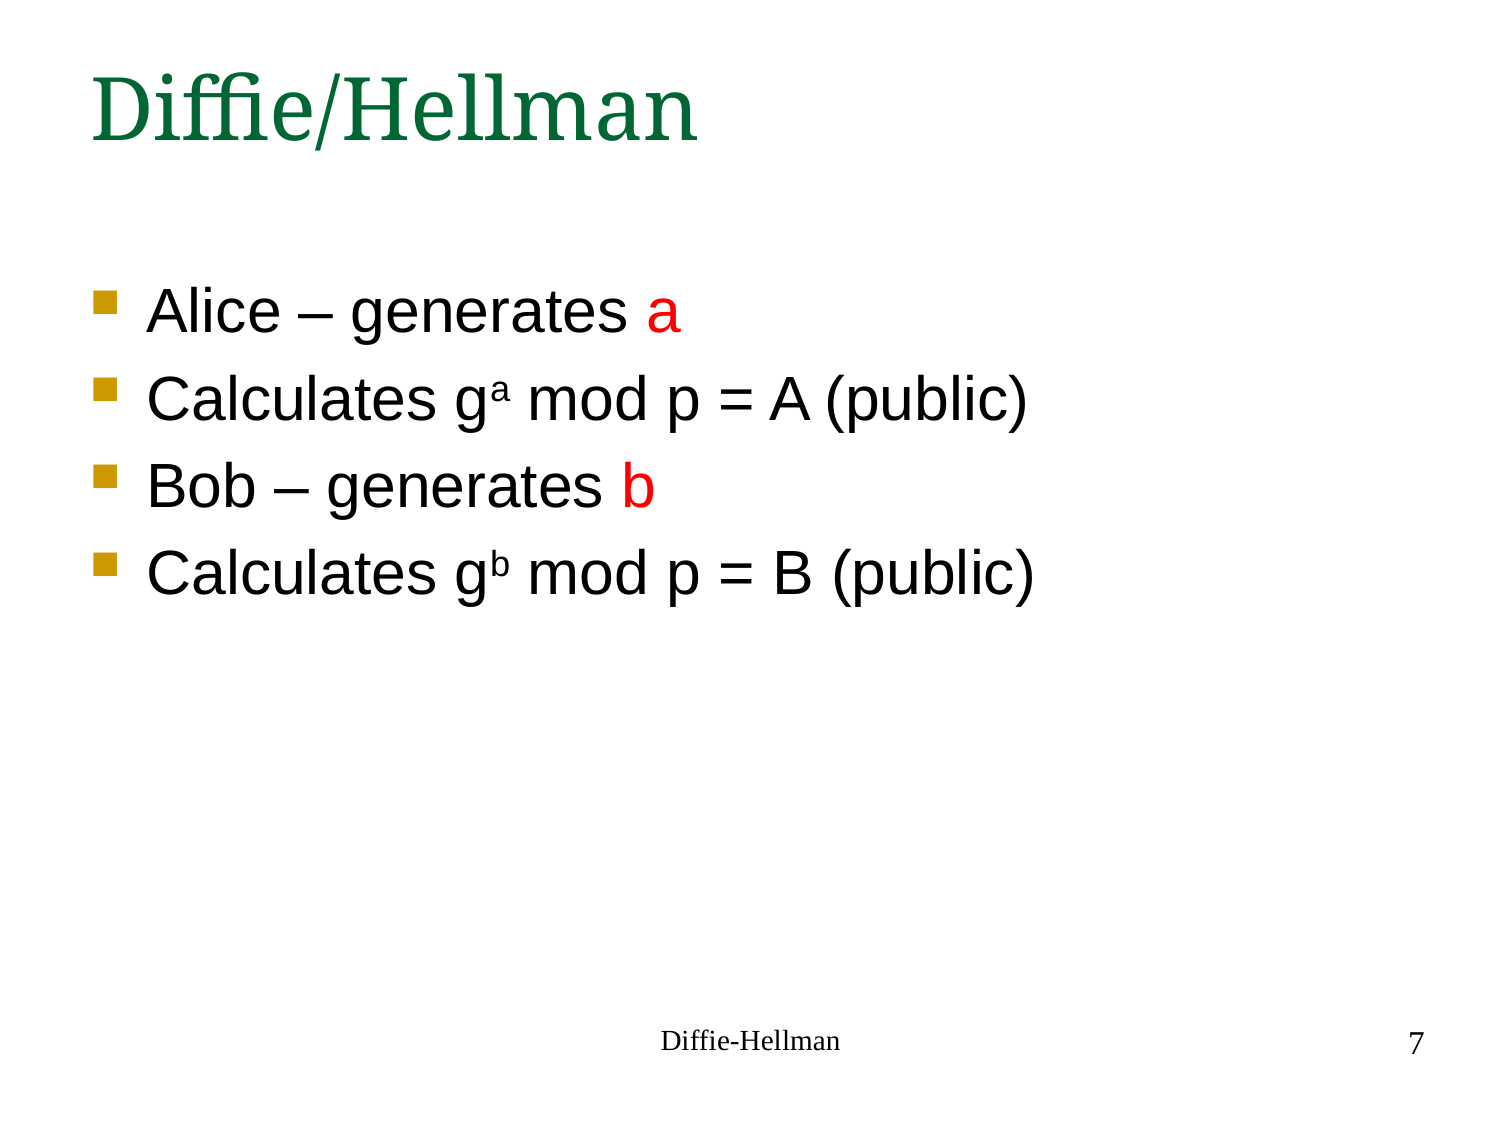

# Diffie/Hellman
Alice – generates a
Calculates ga mod p = A (public)
Bob – generates b
Calculates gb mod p = B (public)
Diffie-Hellman
7